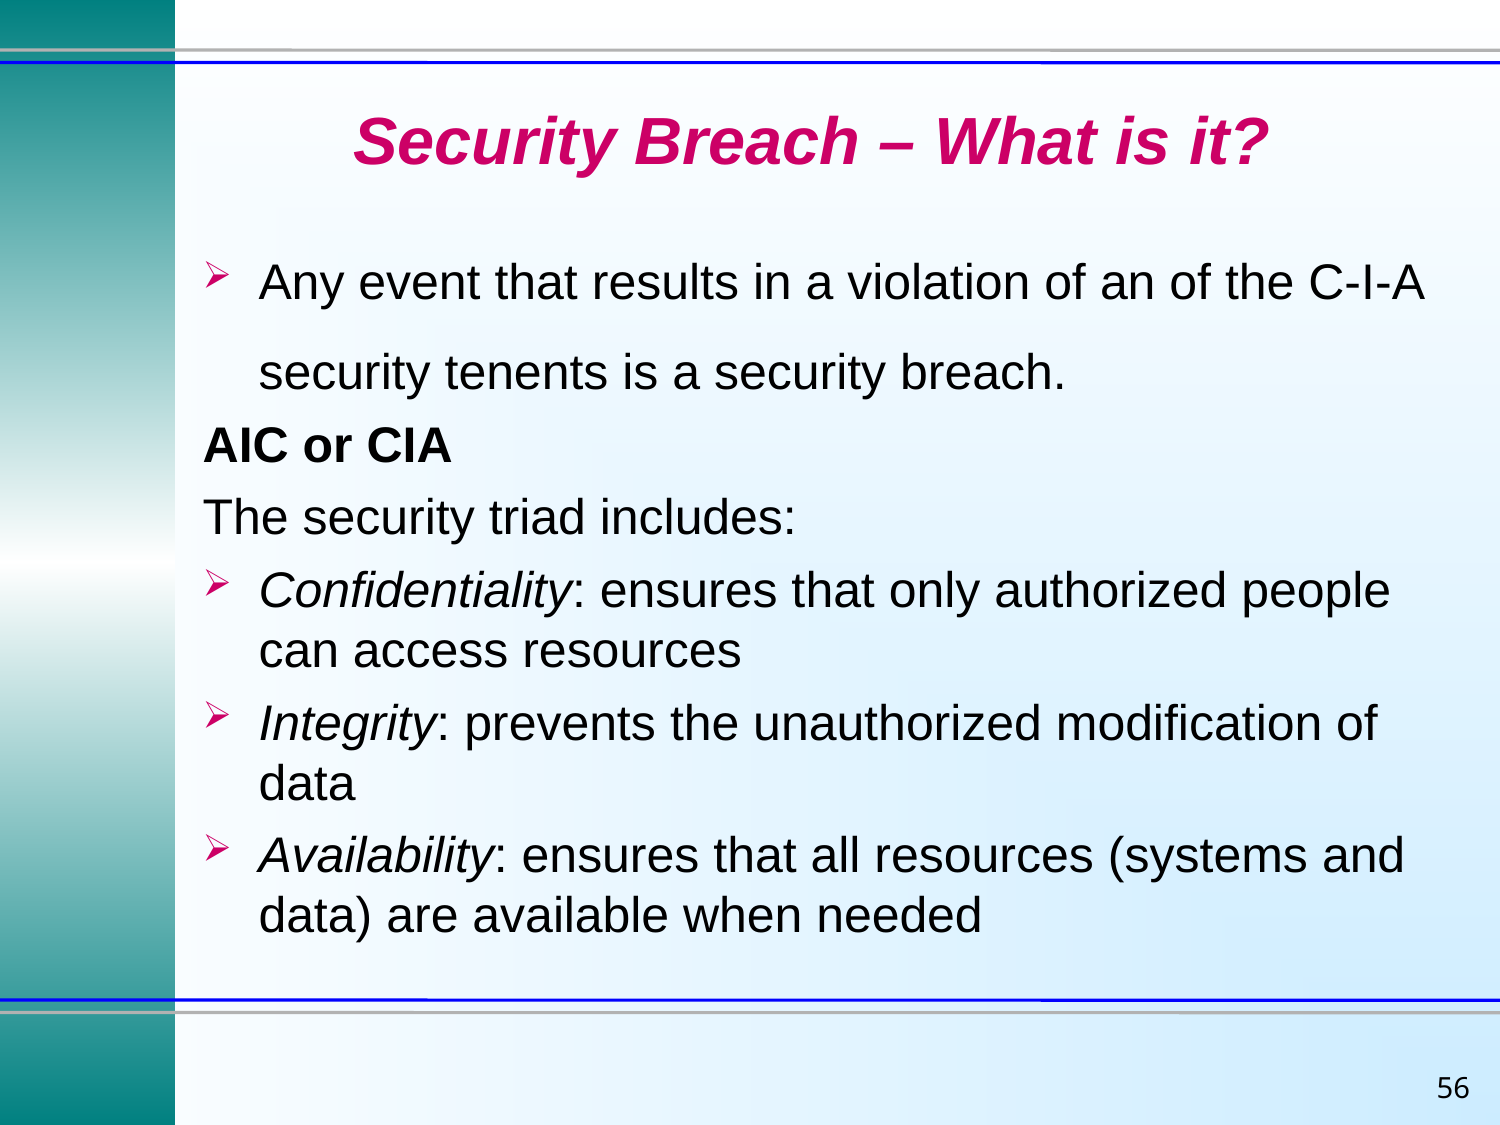

Security Breach – What is it?
Any event that results in a violation of an of the C-I-A security tenents is a security breach.
AIC or CIA
The security triad includes:
Confidentiality: ensures that only authorized people can access resources
Integrity: prevents the unauthorized modification of data
Availability: ensures that all resources (systems and data) are available when needed